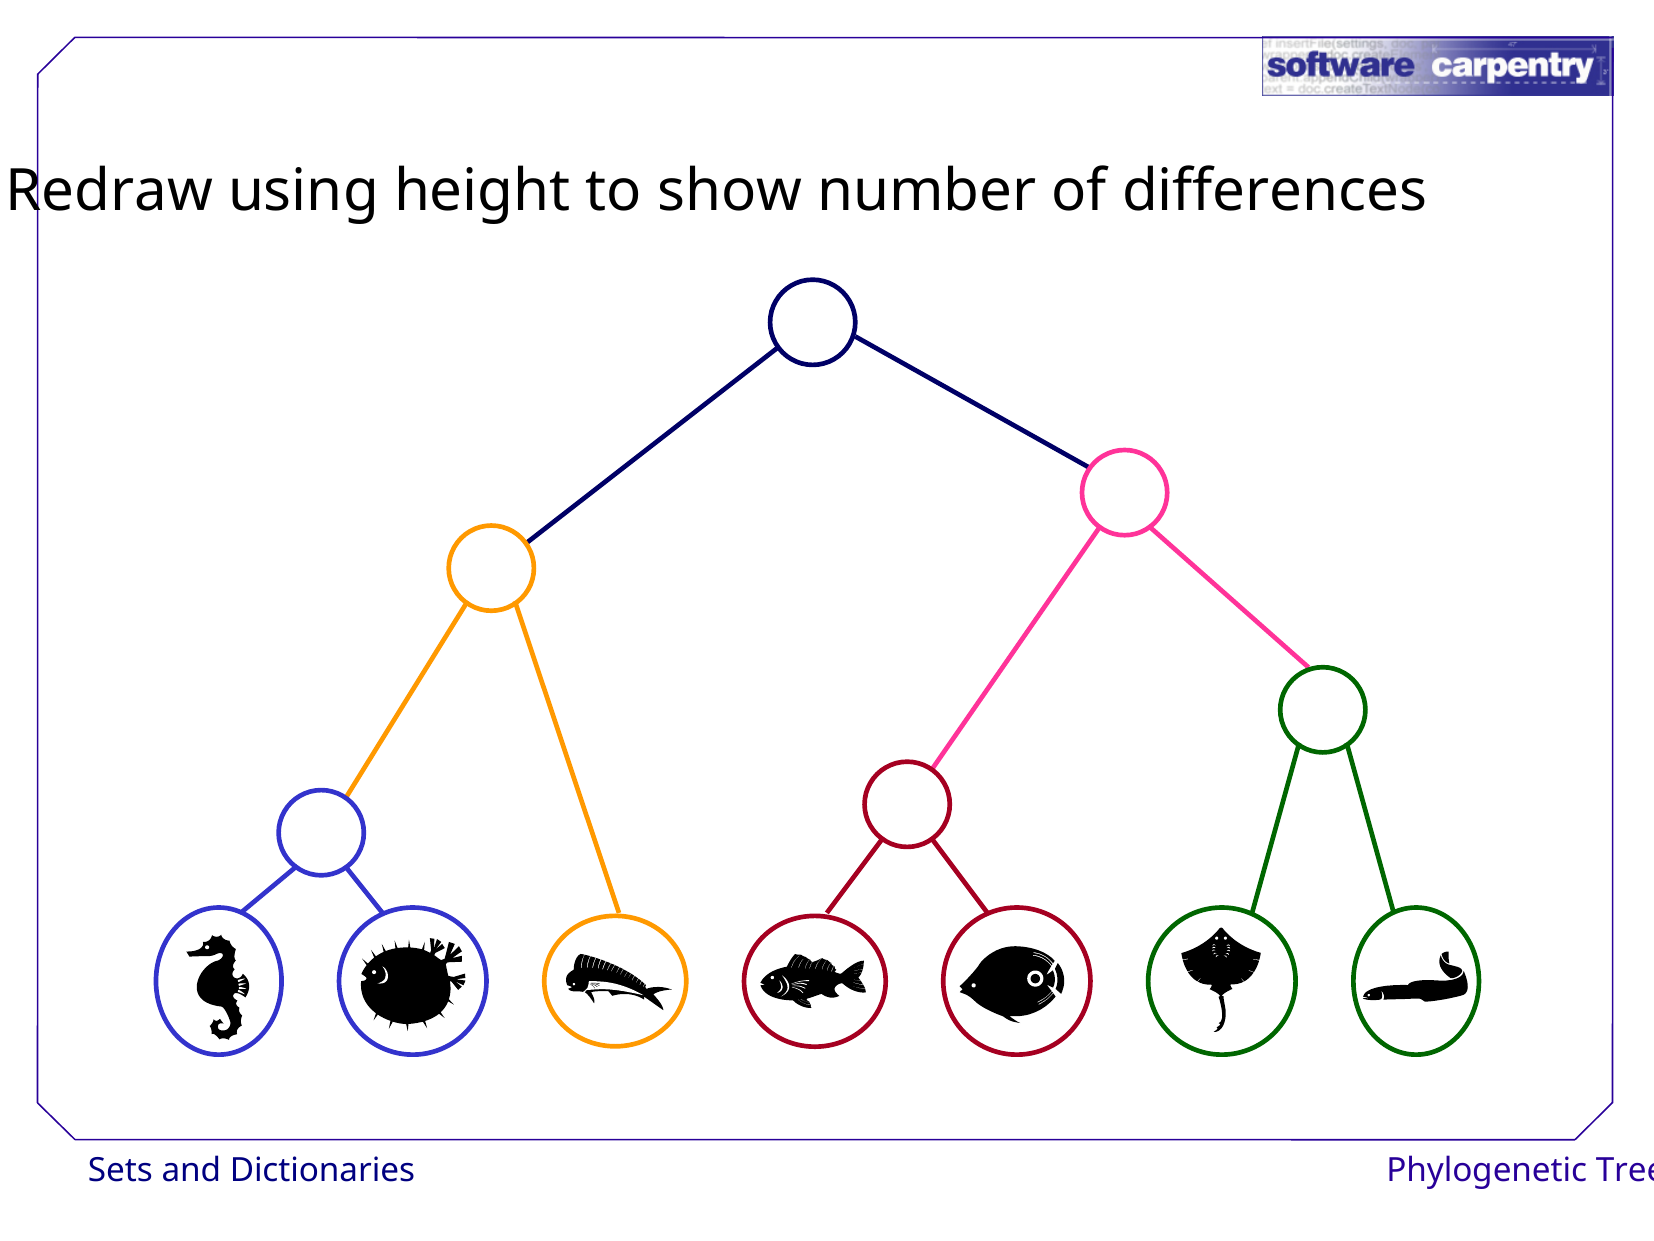

Redraw using height to show number of differences